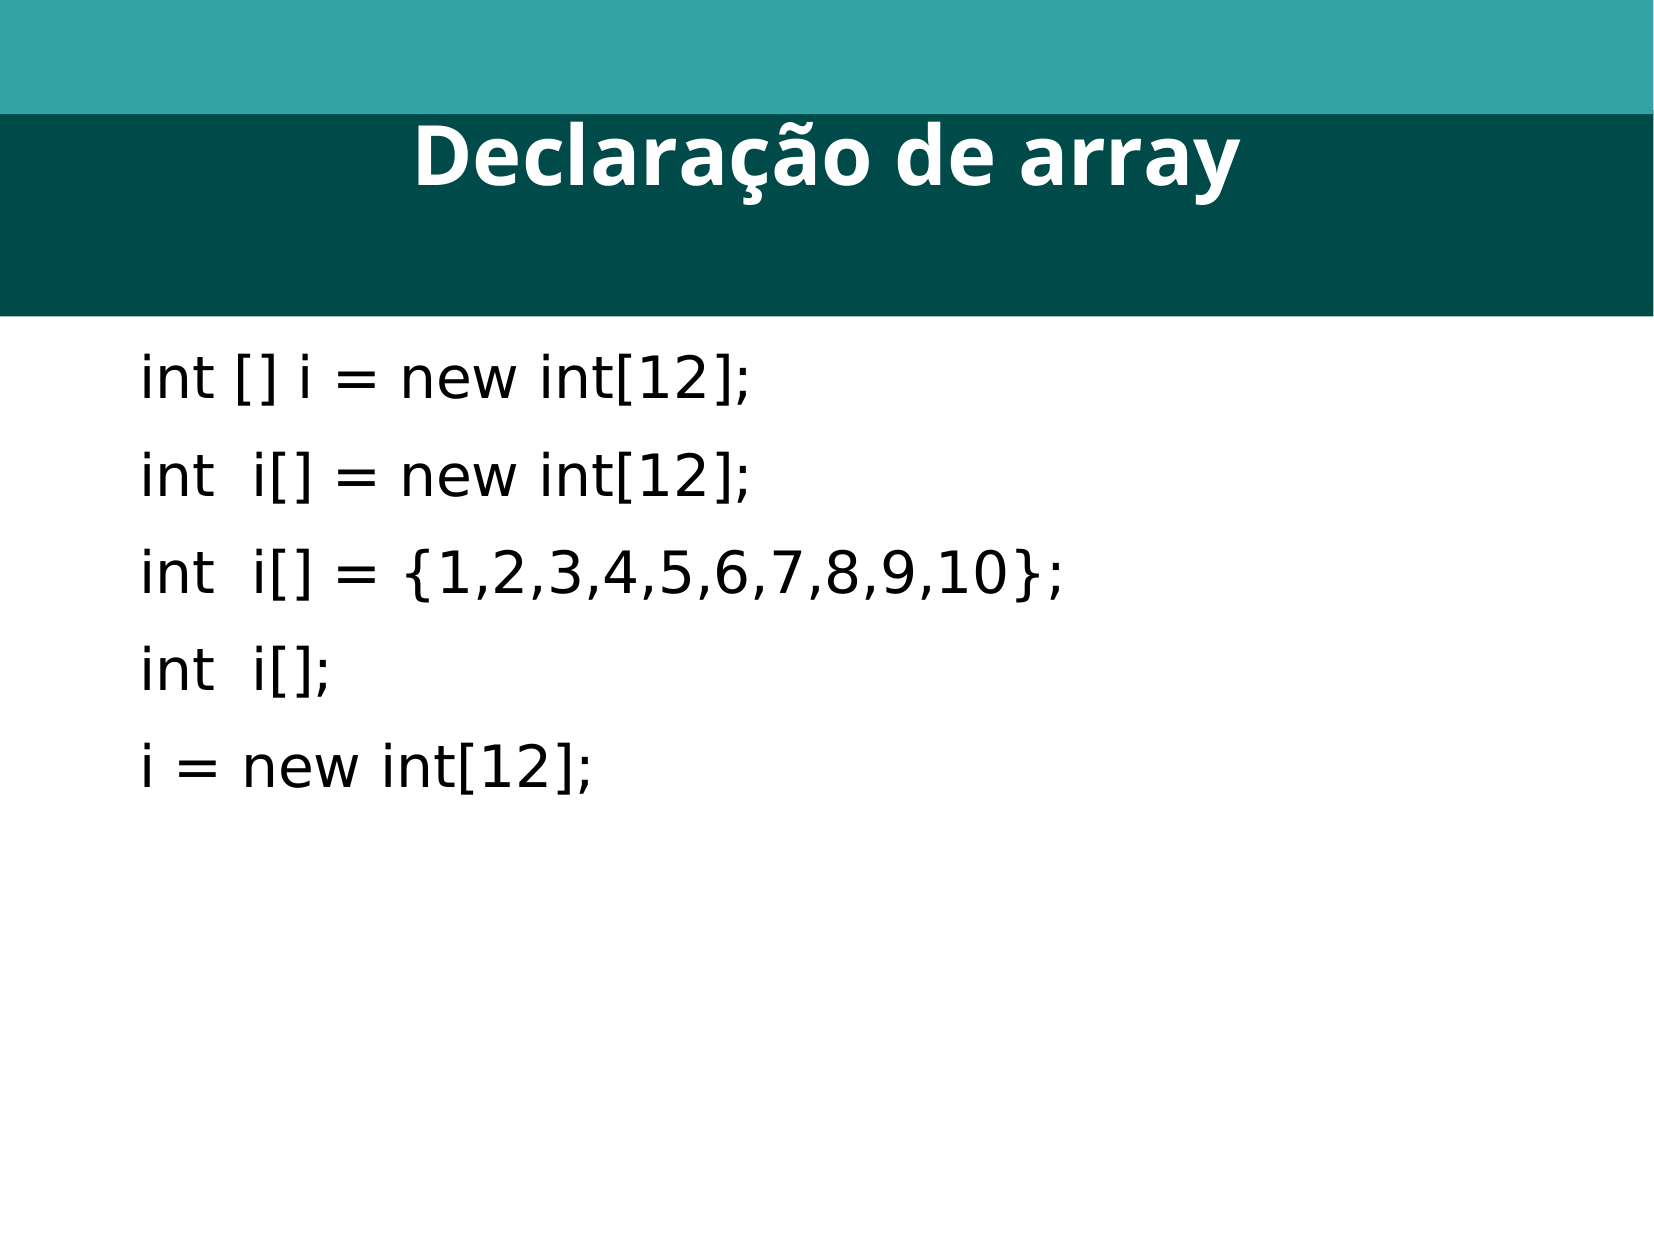

# Declaração de array
int [] i = new int[12];
int i[] = new int[12];
int i[] = {1,2,3,4,5,6,7,8,9,10};
int i[];
i = new int[12];